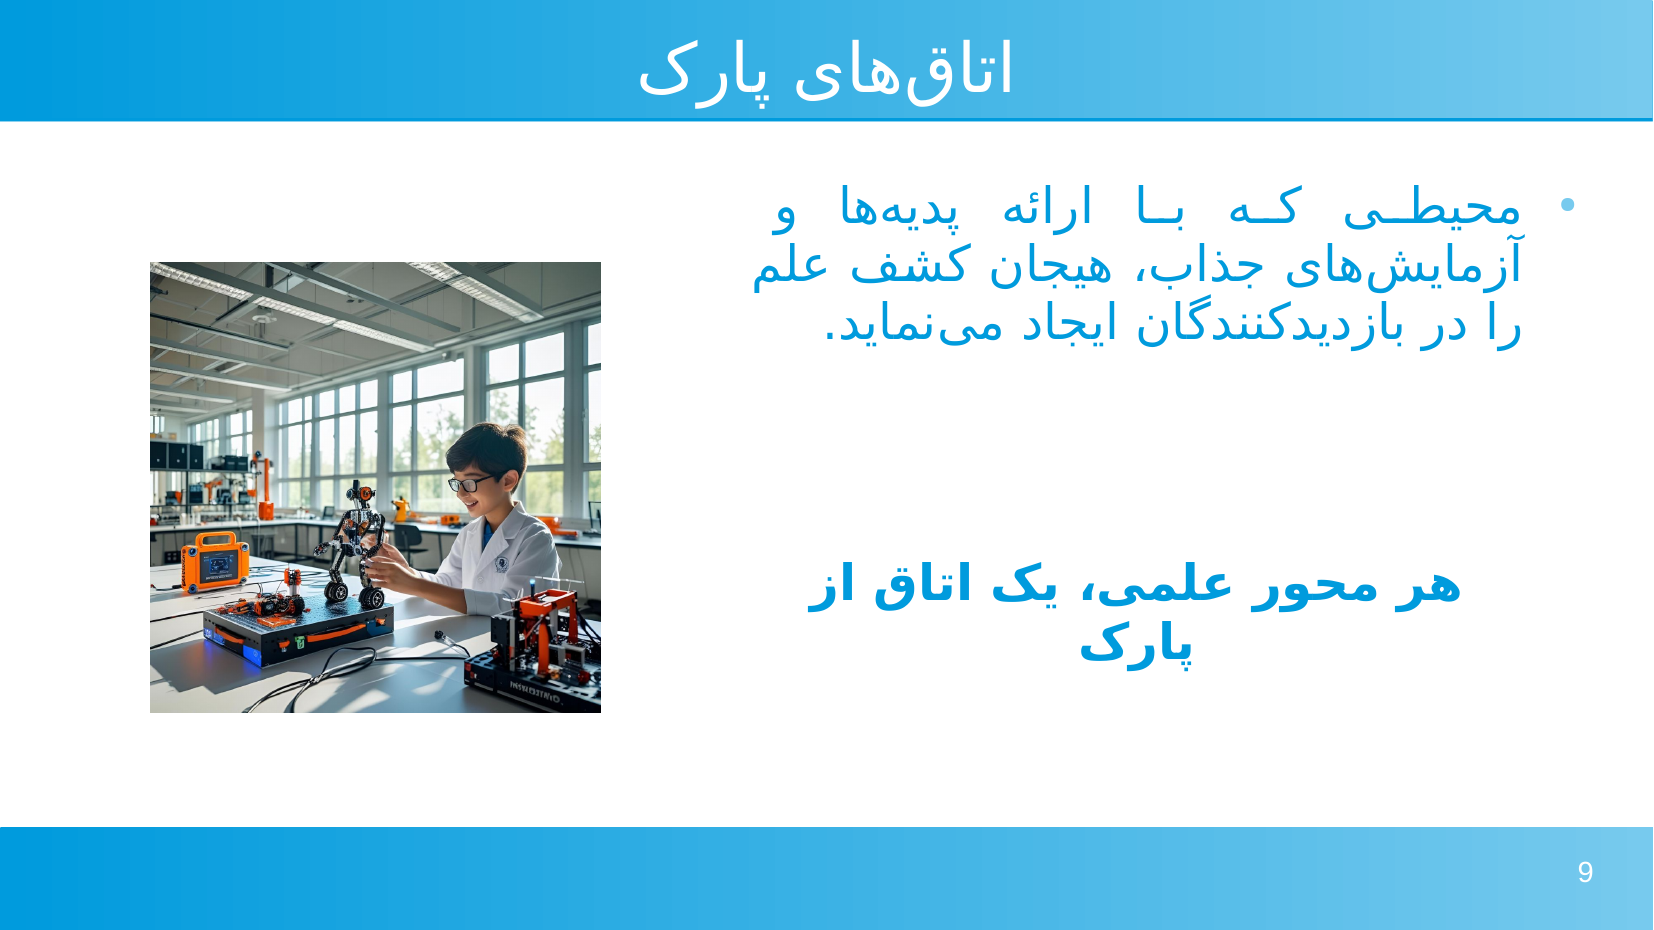

# اتاق‌های پارک
محیطی که با ارائه‌ پدیه‌ها و آزمایش‌های جذاب، هیجان کشف علم را در بازدیدکنندگان ایجاد می‌نماید.
هر محور علمی، یک اتاق از پارک
9